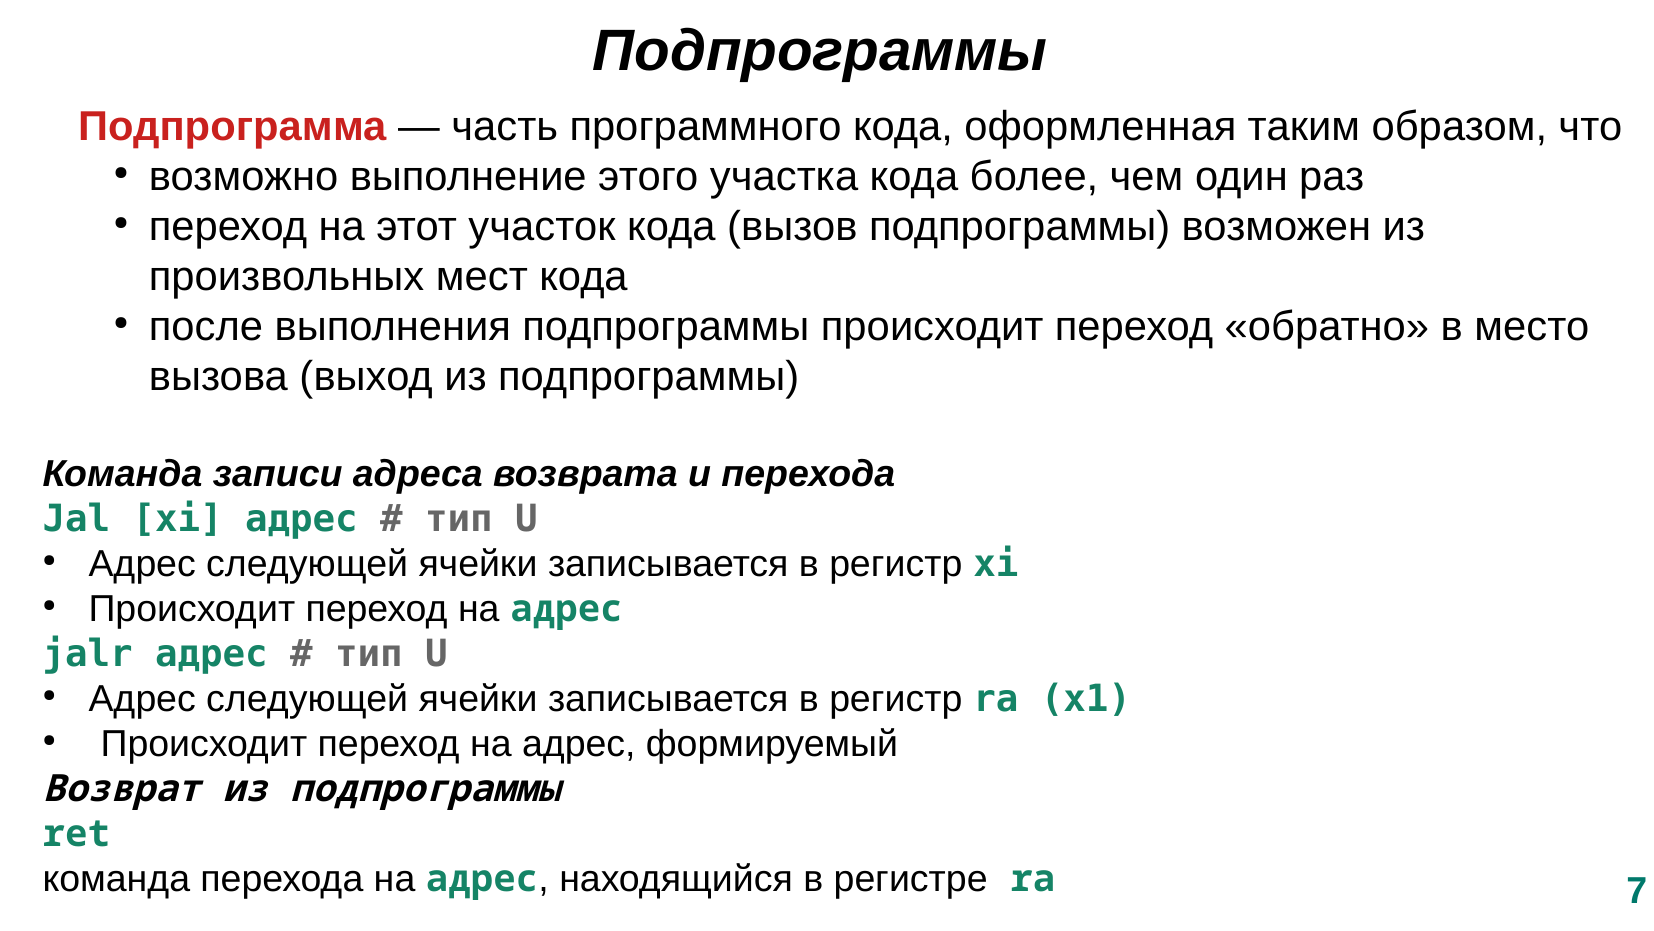

Подпрограммы
Подпрограмма — часть программного кода, оформленная таким образом, что
возможно выполнение этого участка кода более, чем один раз
переход на этот участок кода (вызов подпрограммы) возможен из произвольных мест кода
после выполнения подпрограммы происходит переход «обратно» в место вызова (выход из подпрограммы)
Команда записи адреса возврата и перехода
Jal [xi] адрес # тип U
 Адрес следующей ячейки записывается в регистр xi
 Происходит переход на адрес
jalr адрес # тип U
 Адрес следующей ячейки записывается в регистр ra (x1)
 Происходит переход на адрес, формируемый
Возврат из подпрограммы
ret
команда перехода на адрес, находящийся в регистре ra